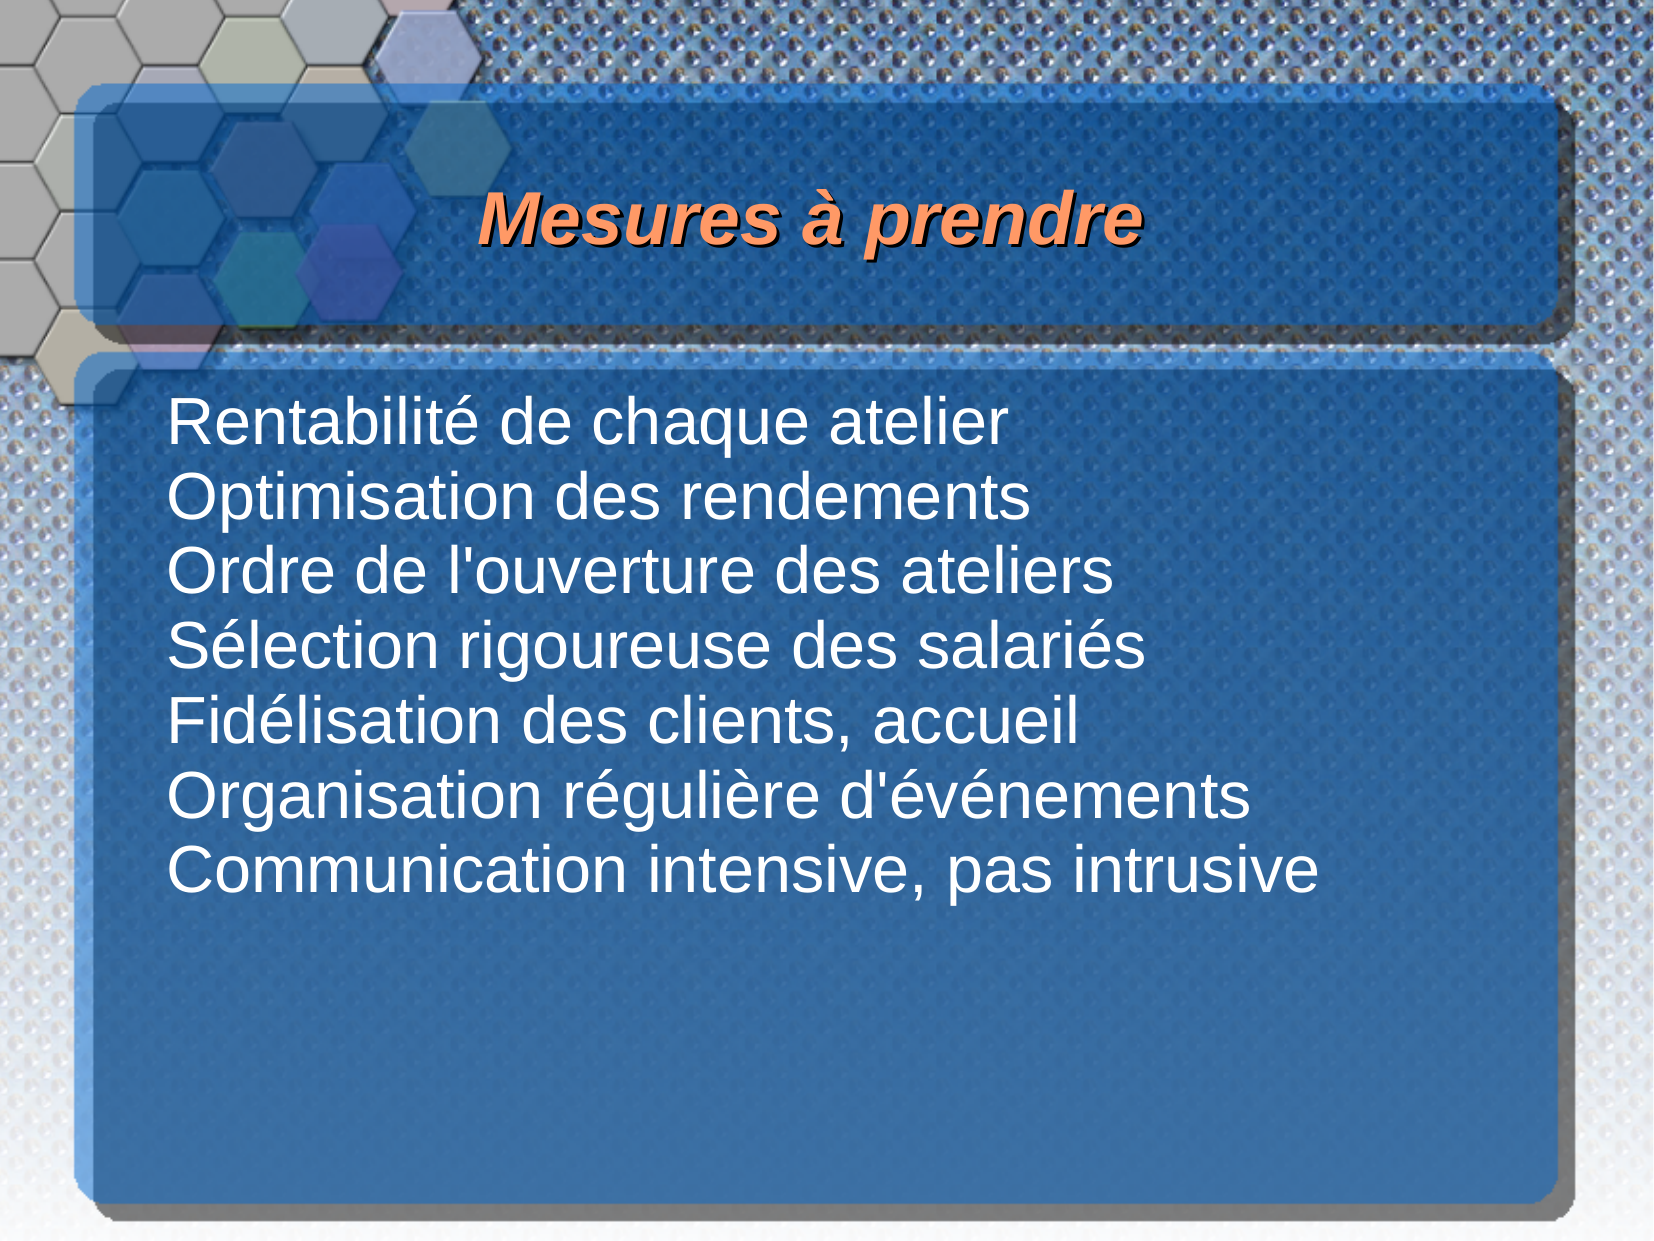

# Mesures à prendre
Rentabilité de chaque atelier
Optimisation des rendements
Ordre de l'ouverture des ateliers
Sélection rigoureuse des salariés
Fidélisation des clients, accueil
Organisation régulière d'événements
Communication intensive, pas intrusive